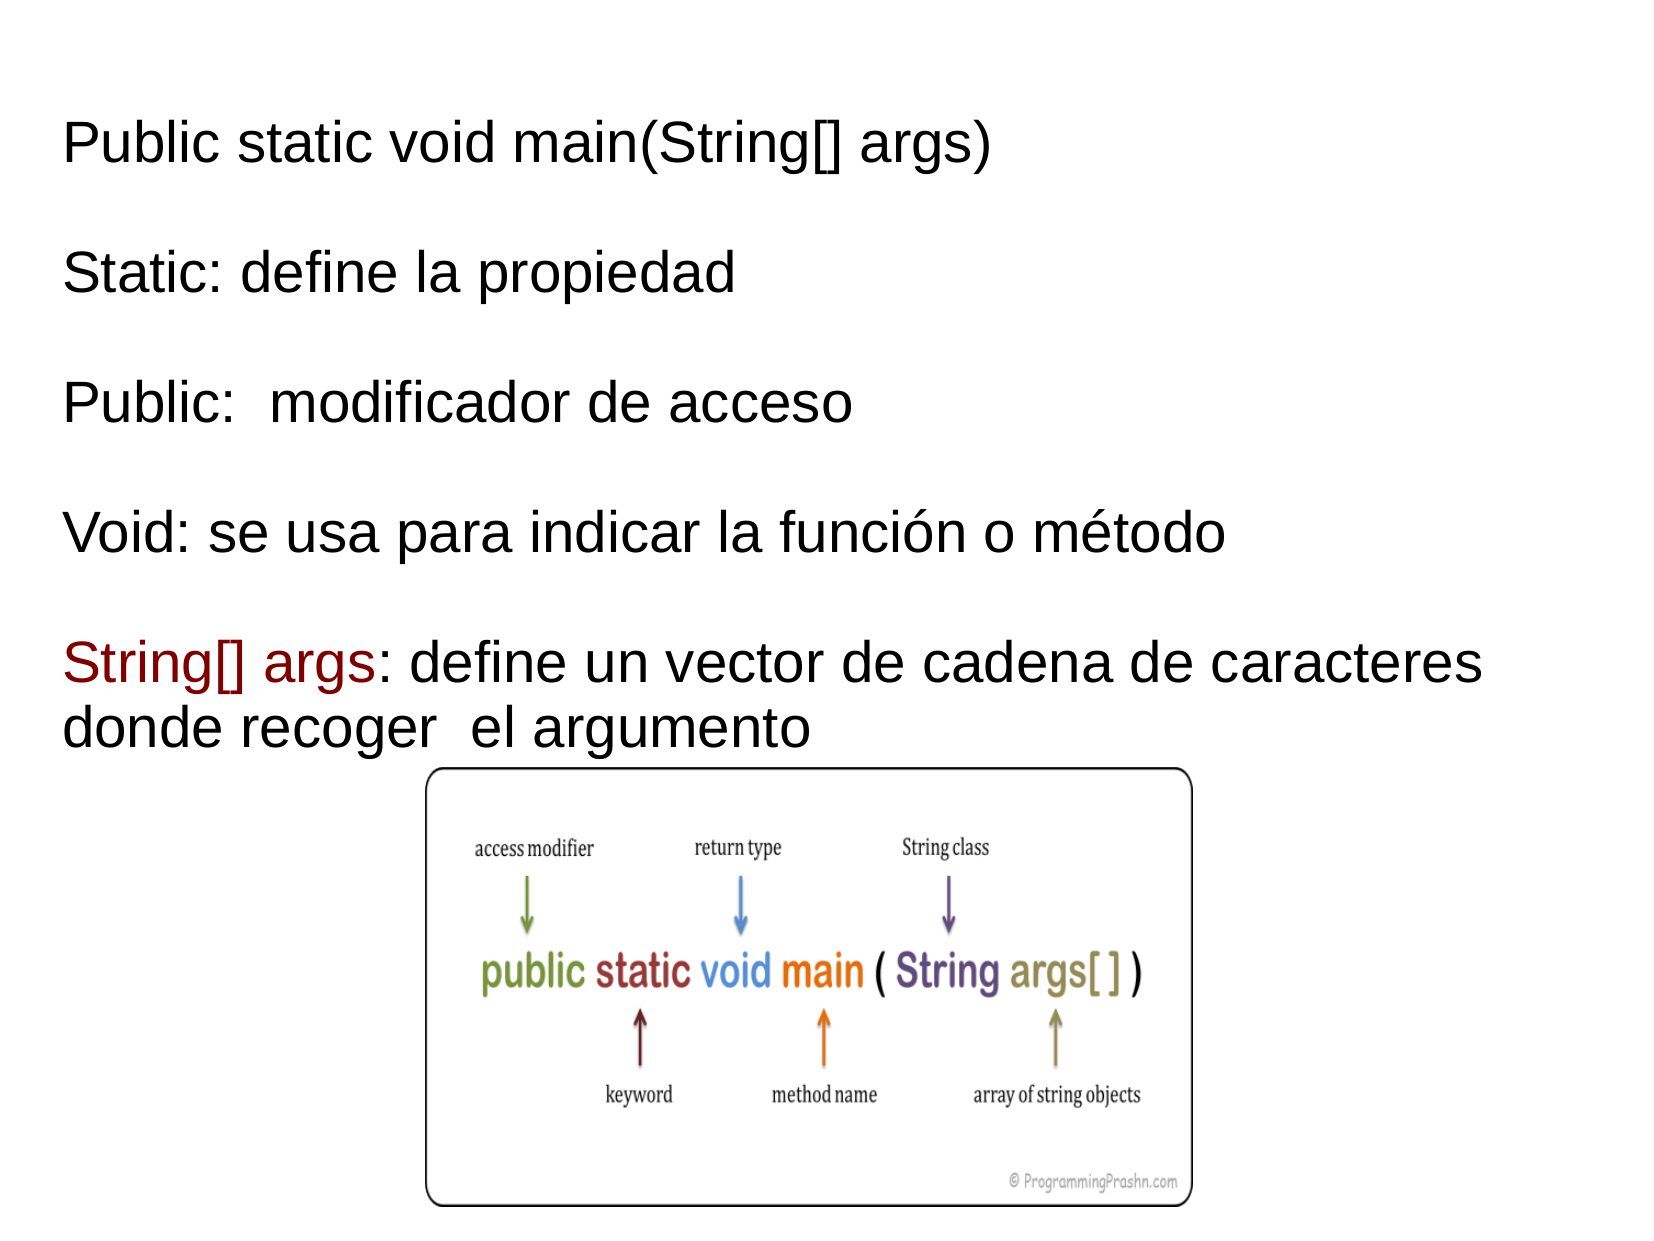

Public static void main(String[] args)
Static: define la propiedad
Public: modificador de acceso
Void: se usa para indicar la función o método
String[] args: define un vector de cadena de caracteres
donde recoger el argumento